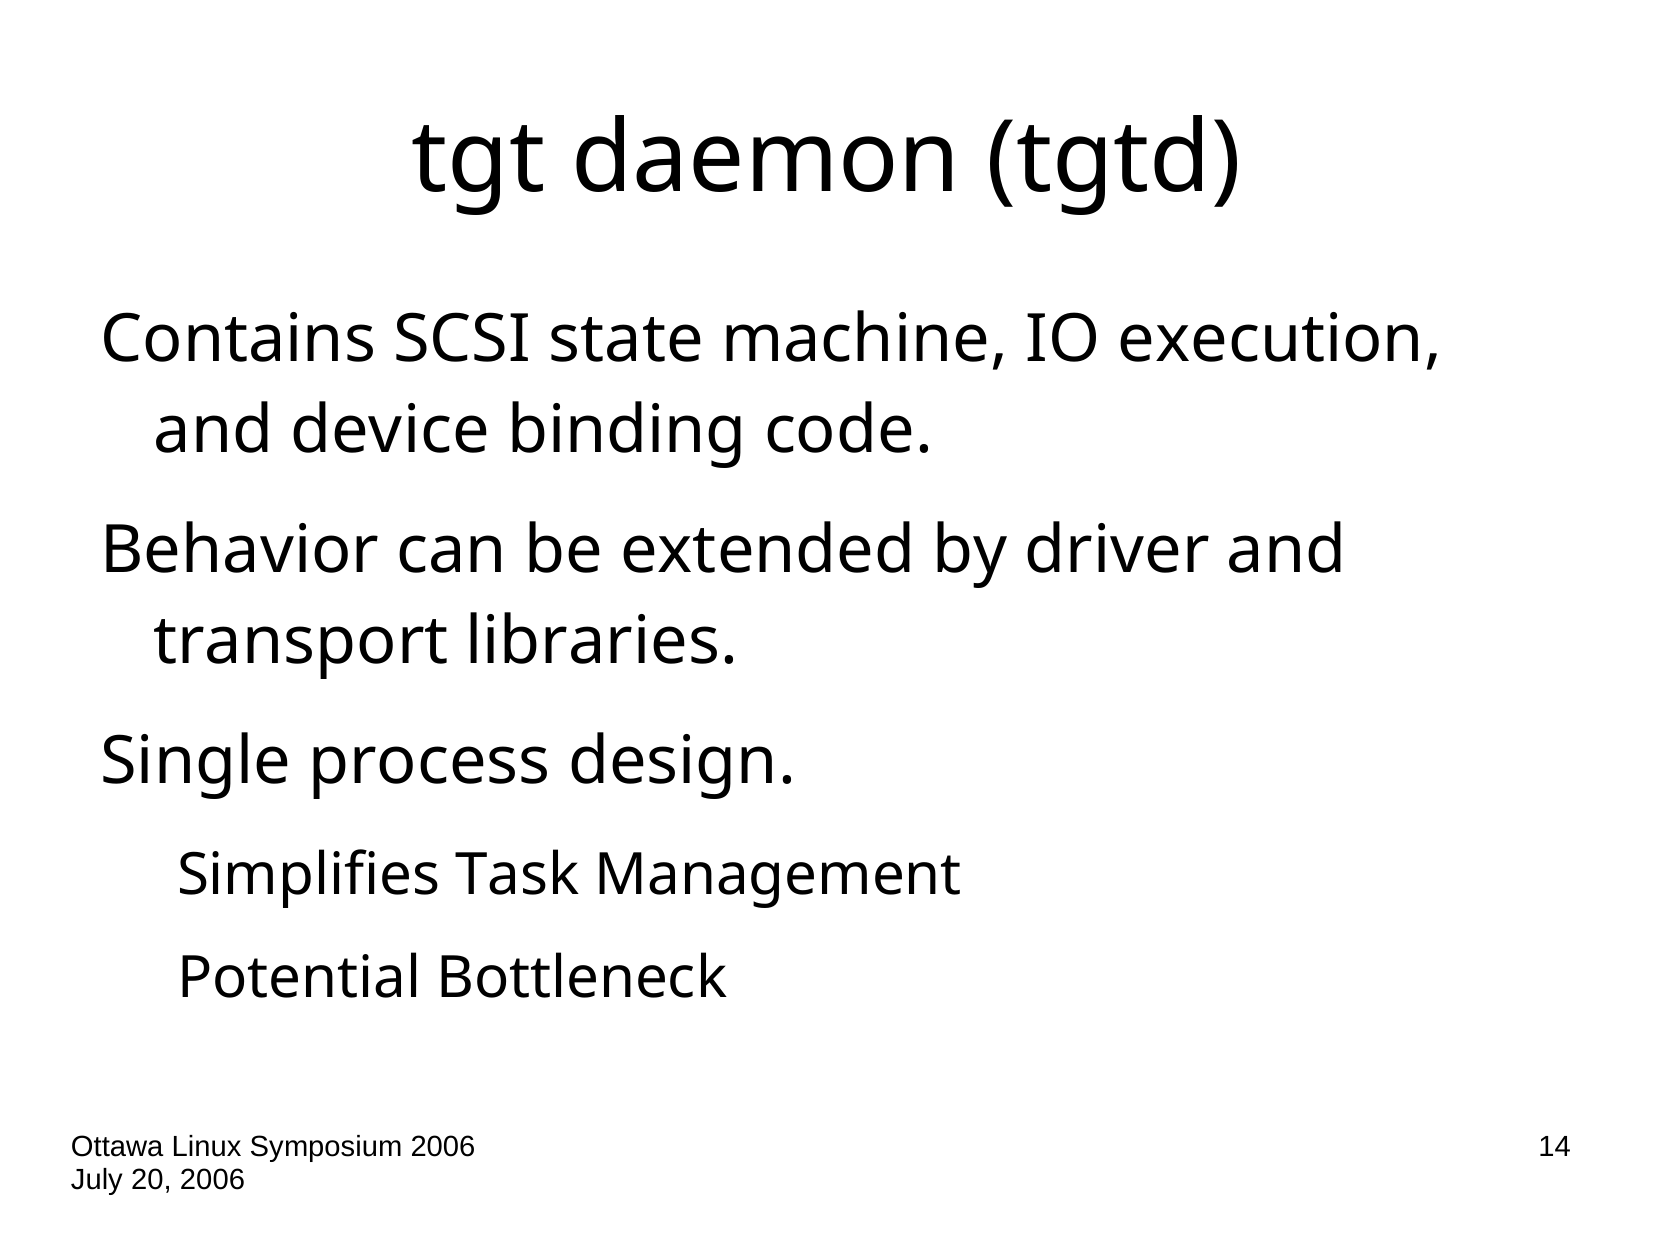

# tgt daemon (tgtd)
Contains SCSI state machine, IO execution, and device binding code.
Behavior can be extended by driver and transport libraries.
Single process design.
Simplifies Task Management
Potential Bottleneck
14